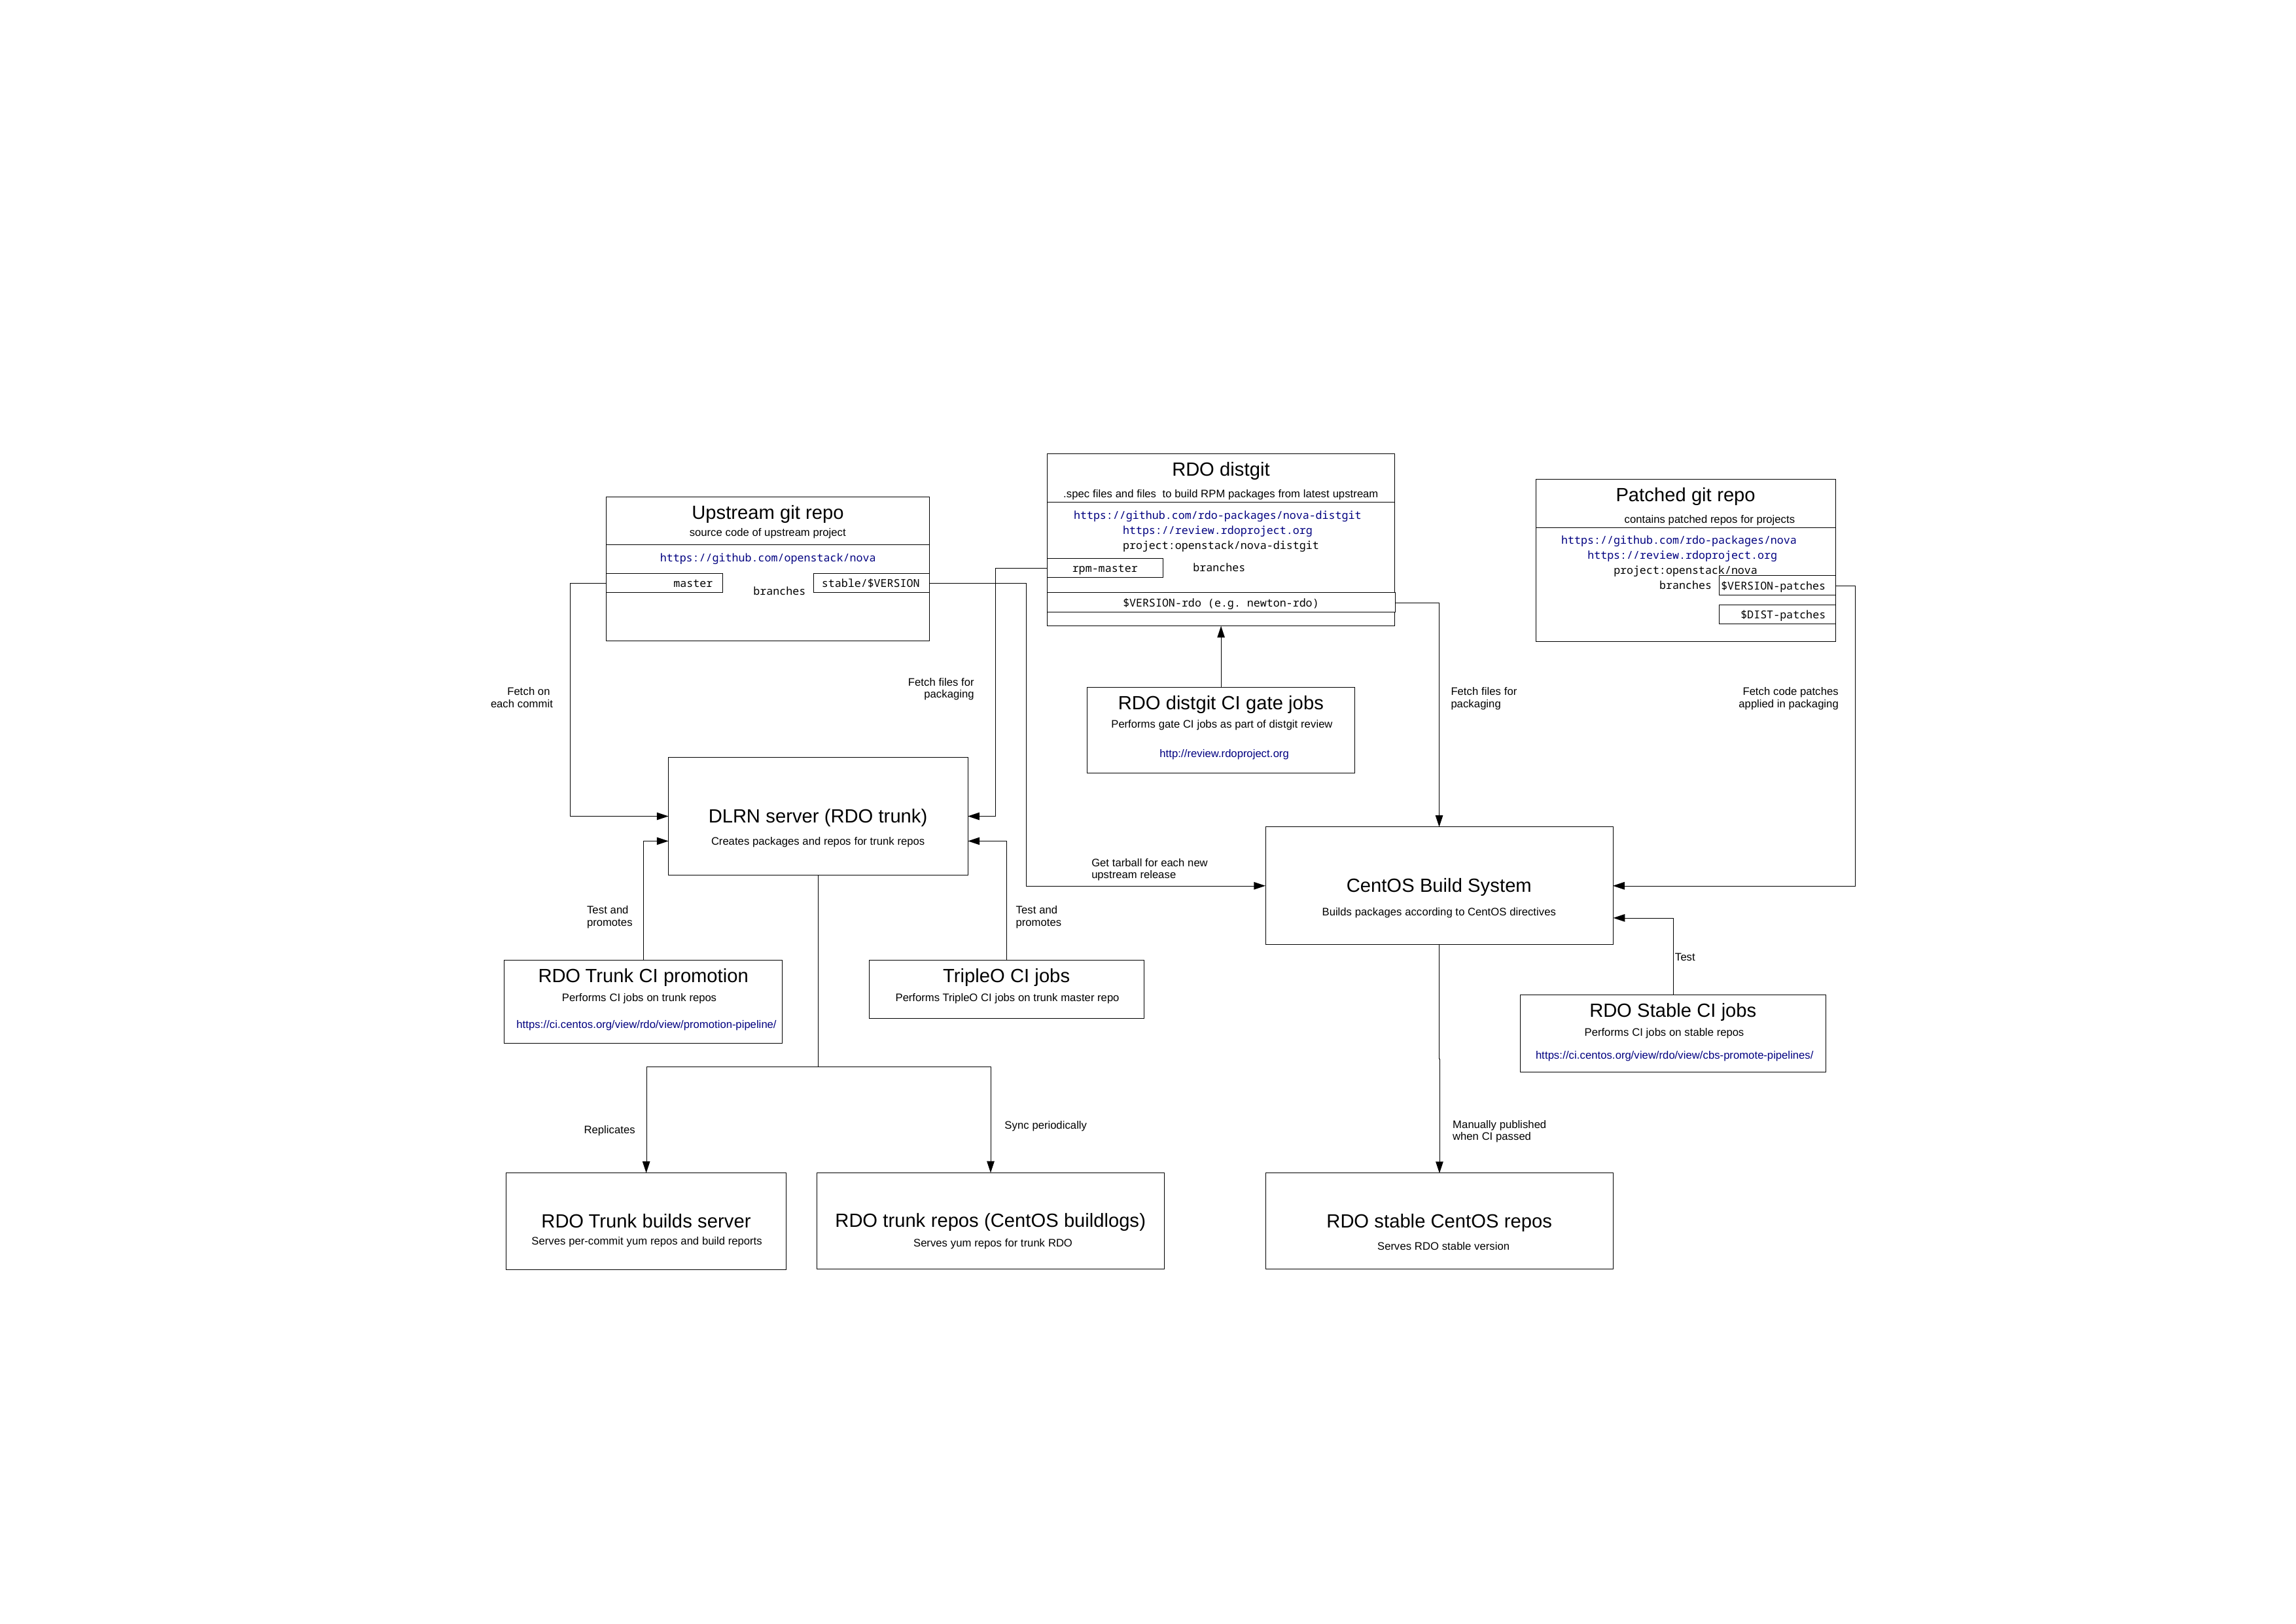

RDO distgit
Patched git repo
.spec files and files to build RPM packages from latest upstream
Upstream git repo
https://github.com/rdo-packages/nova-distgit
https://review.rdoproject.org
project:openstack/nova-distgit
contains patched repos for projects
source code of upstream project
https://github.com/rdo-packages/nova
https://review.rdoproject.org
project:openstack/nova
https://github.com/openstack/nova
branches
rpm-master
branches
master
stable/$VERSION
$VERSION-patches
branches
$VERSION-rdo (e.g. newton-rdo)
$DIST-patches
Fetch files for packaging
Fetch code patches applied in packaging
Fetch files for packaging
Fetch on
each commit
RDO distgit CI gate jobs
Performs gate CI jobs as part of distgit review
http://review.rdoproject.org
DLRN server (RDO trunk)
CentOS Build System
Creates packages and repos for trunk repos
Get tarball for each new upstream release
Test and promotes
Test and promotes
Builds packages according to CentOS directives
Test
RDO Trunk CI promotion
TripleO CI jobs
Performs CI jobs on trunk repos
Performs CI jobs on trunk repos
Performs TripleO CI jobs on trunk master repo
RDO Stable CI jobs
https://ci.centos.org/view/rdo/view/promotion-pipeline/
Performs CI jobs on stable repos
https://ci.centos.org/view/rdo/view/cbs-promote-pipelines/
Manually published when CI passed
Sync periodically
Replicates
RDO trunk repos (CentOS buildlogs)
RDO Trunk builds server
RDO stable CentOS repos
Serves per-commit yum repos and build reports
Serves yum repos for trunk RDO
Serves RDO stable version